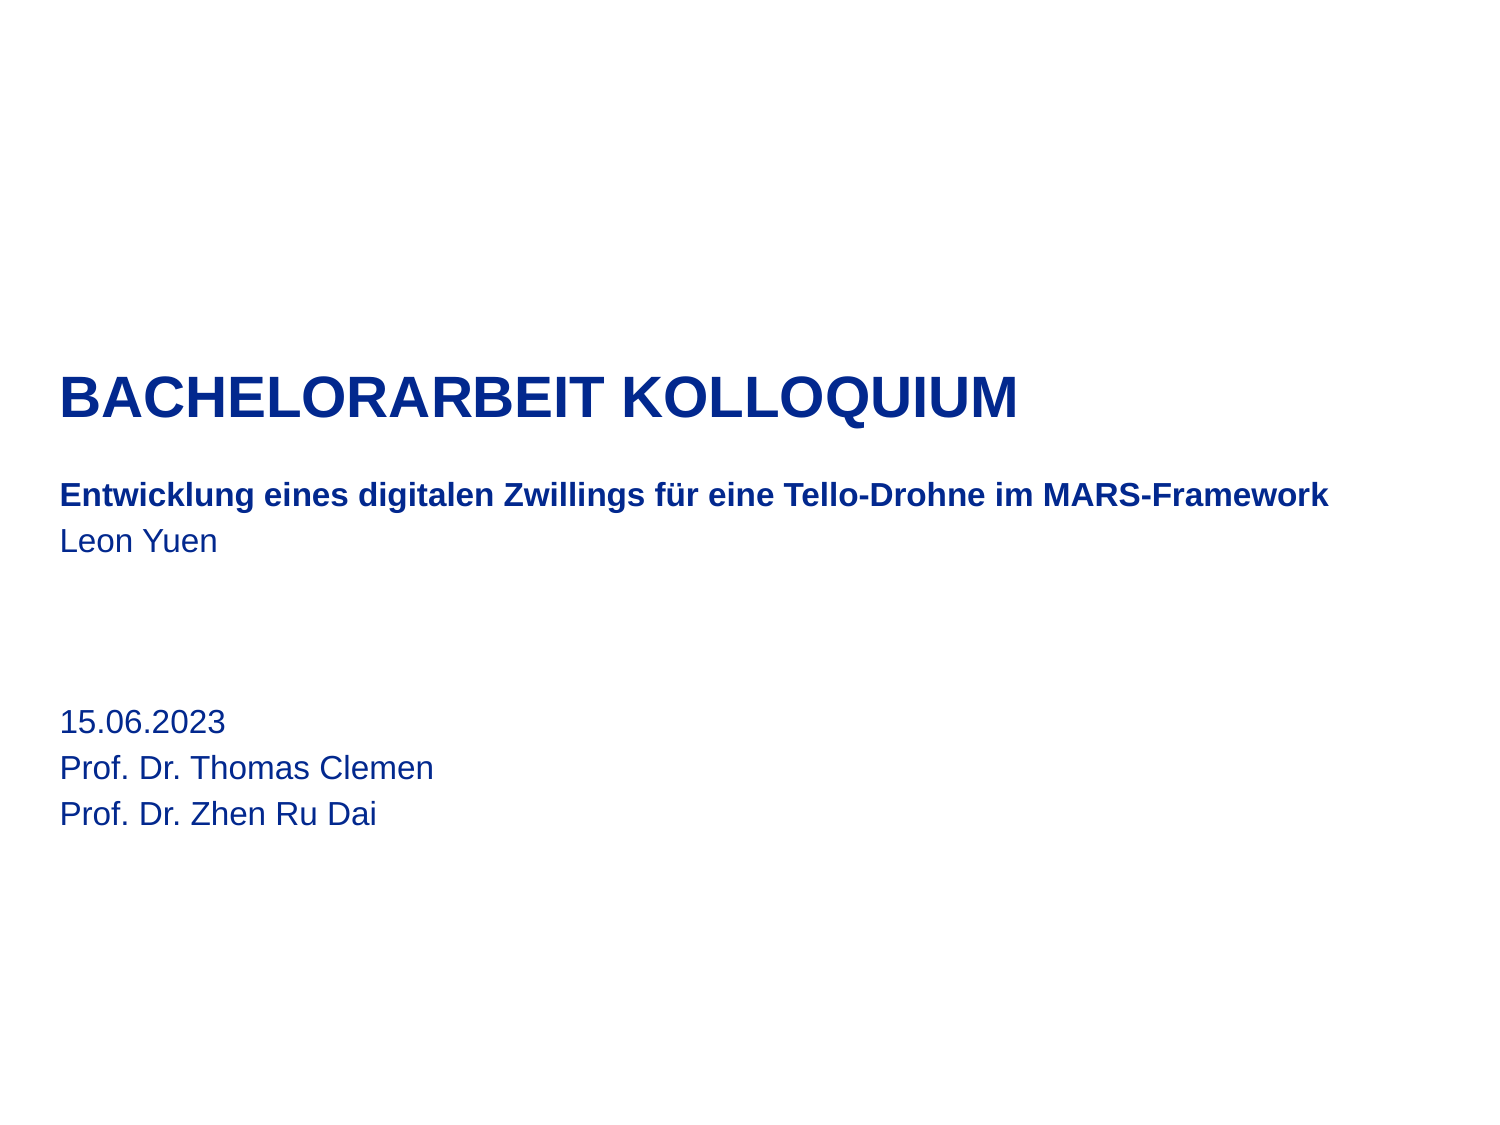

# Bachelorarbeit Kolloquium
Entwicklung eines digitalen Zwillings für eine Tello-Drohne im MARS-Framework
Leon Yuen
15.06.2023
Prof. Dr. Thomas Clemen
Prof. Dr. Zhen Ru Dai